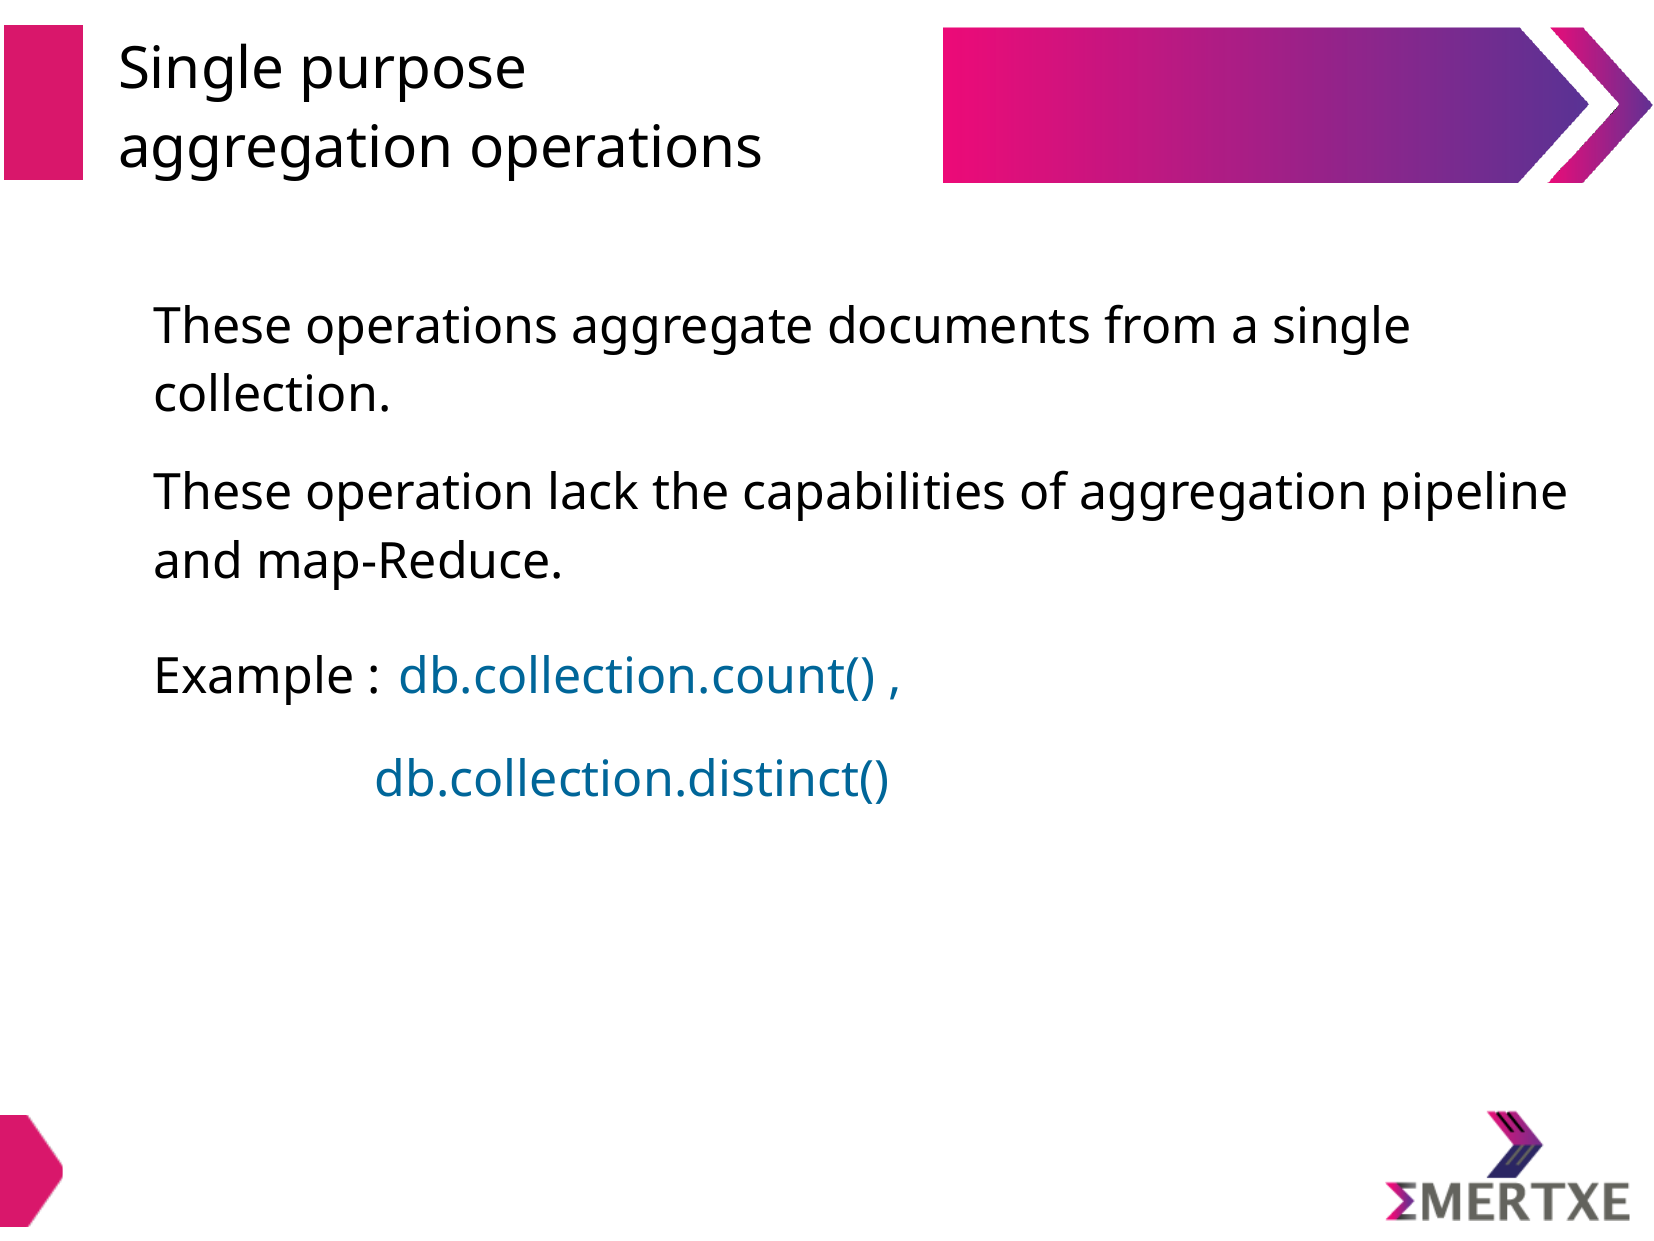

# Single purpose aggregation operations
These operations aggregate documents from a single collection.
These operation lack the capabilities of aggregation pipeline and map-Reduce.
Example : db.collection.count() ,
 db.collection.distinct()